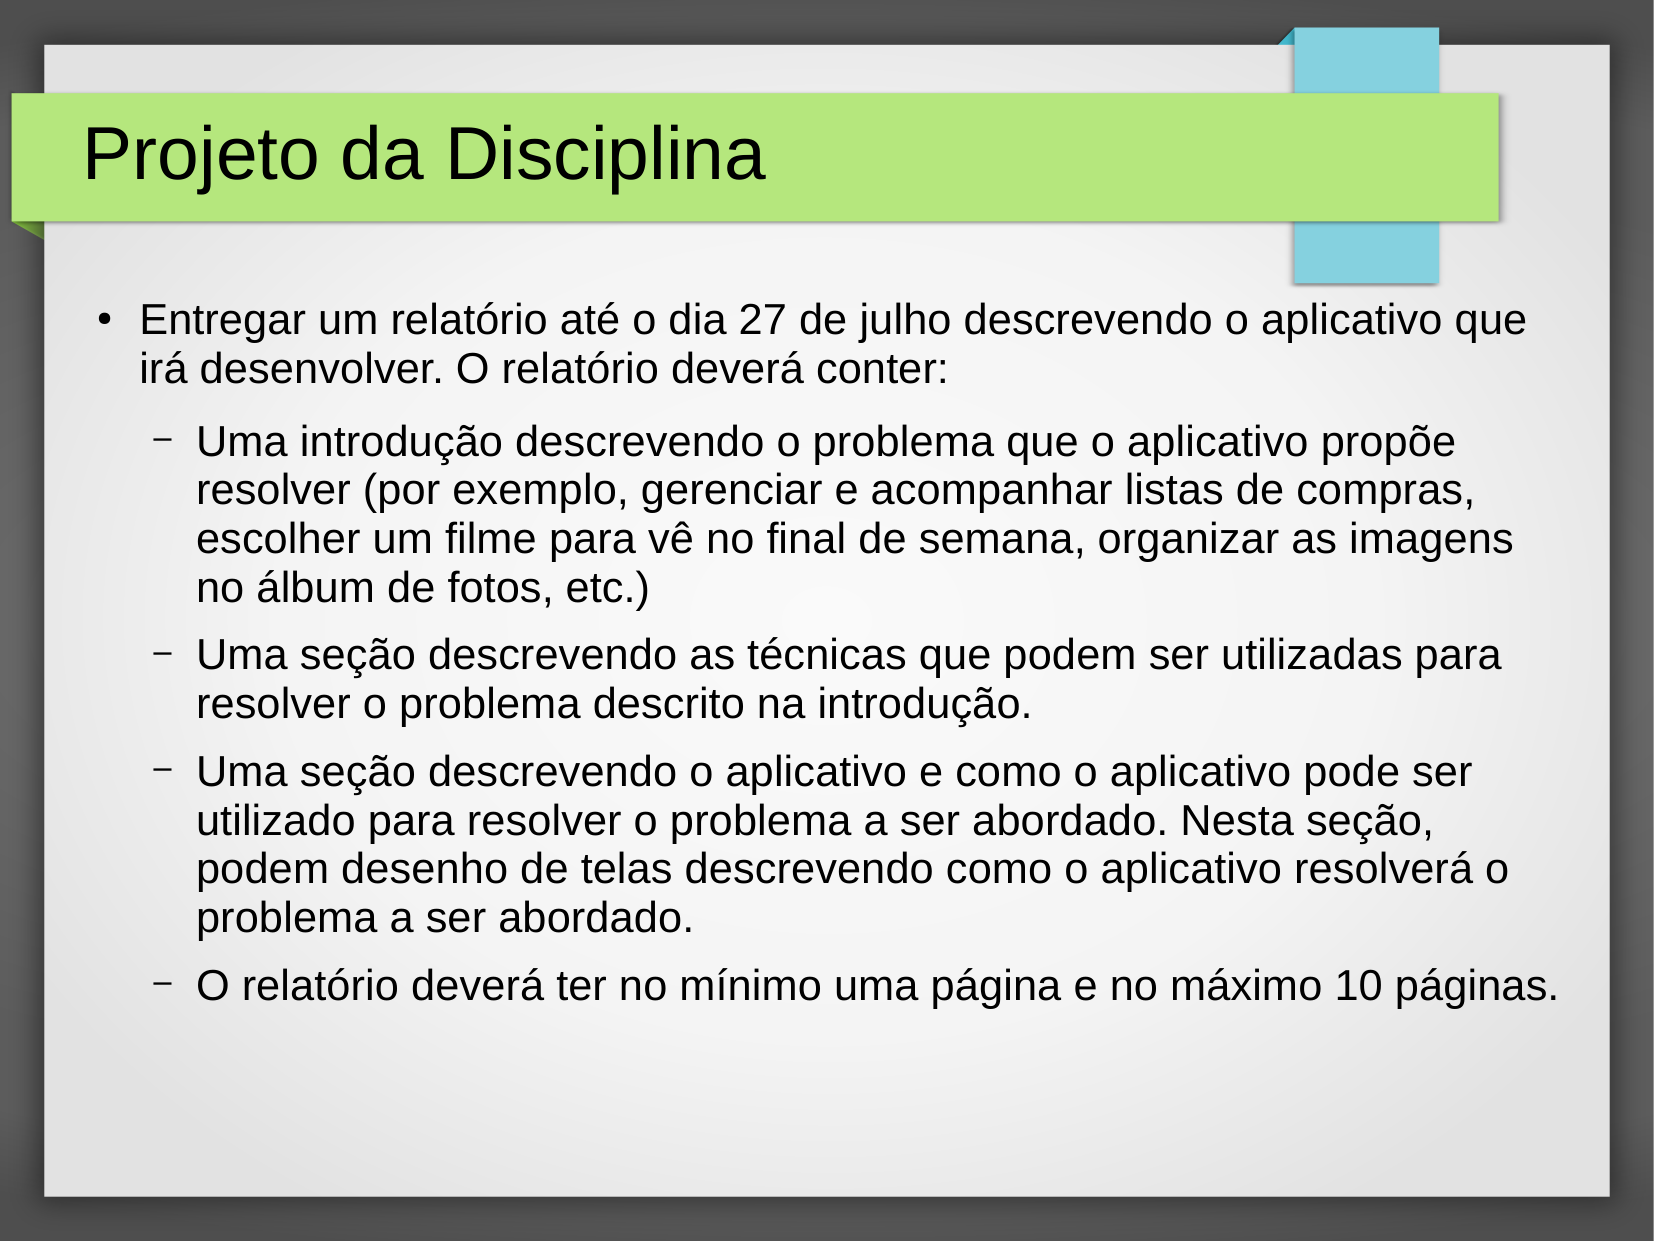

# Projeto da Disciplina
Entregar um relatório até o dia 27 de julho descrevendo o aplicativo que irá desenvolver. O relatório deverá conter:
Uma introdução descrevendo o problema que o aplicativo propõe resolver (por exemplo, gerenciar e acompanhar listas de compras, escolher um filme para vê no final de semana, organizar as imagens no álbum de fotos, etc.)
Uma seção descrevendo as técnicas que podem ser utilizadas para resolver o problema descrito na introdução.
Uma seção descrevendo o aplicativo e como o aplicativo pode ser utilizado para resolver o problema a ser abordado. Nesta seção, podem desenho de telas descrevendo como o aplicativo resolverá o problema a ser abordado.
O relatório deverá ter no mínimo uma página e no máximo 10 páginas.